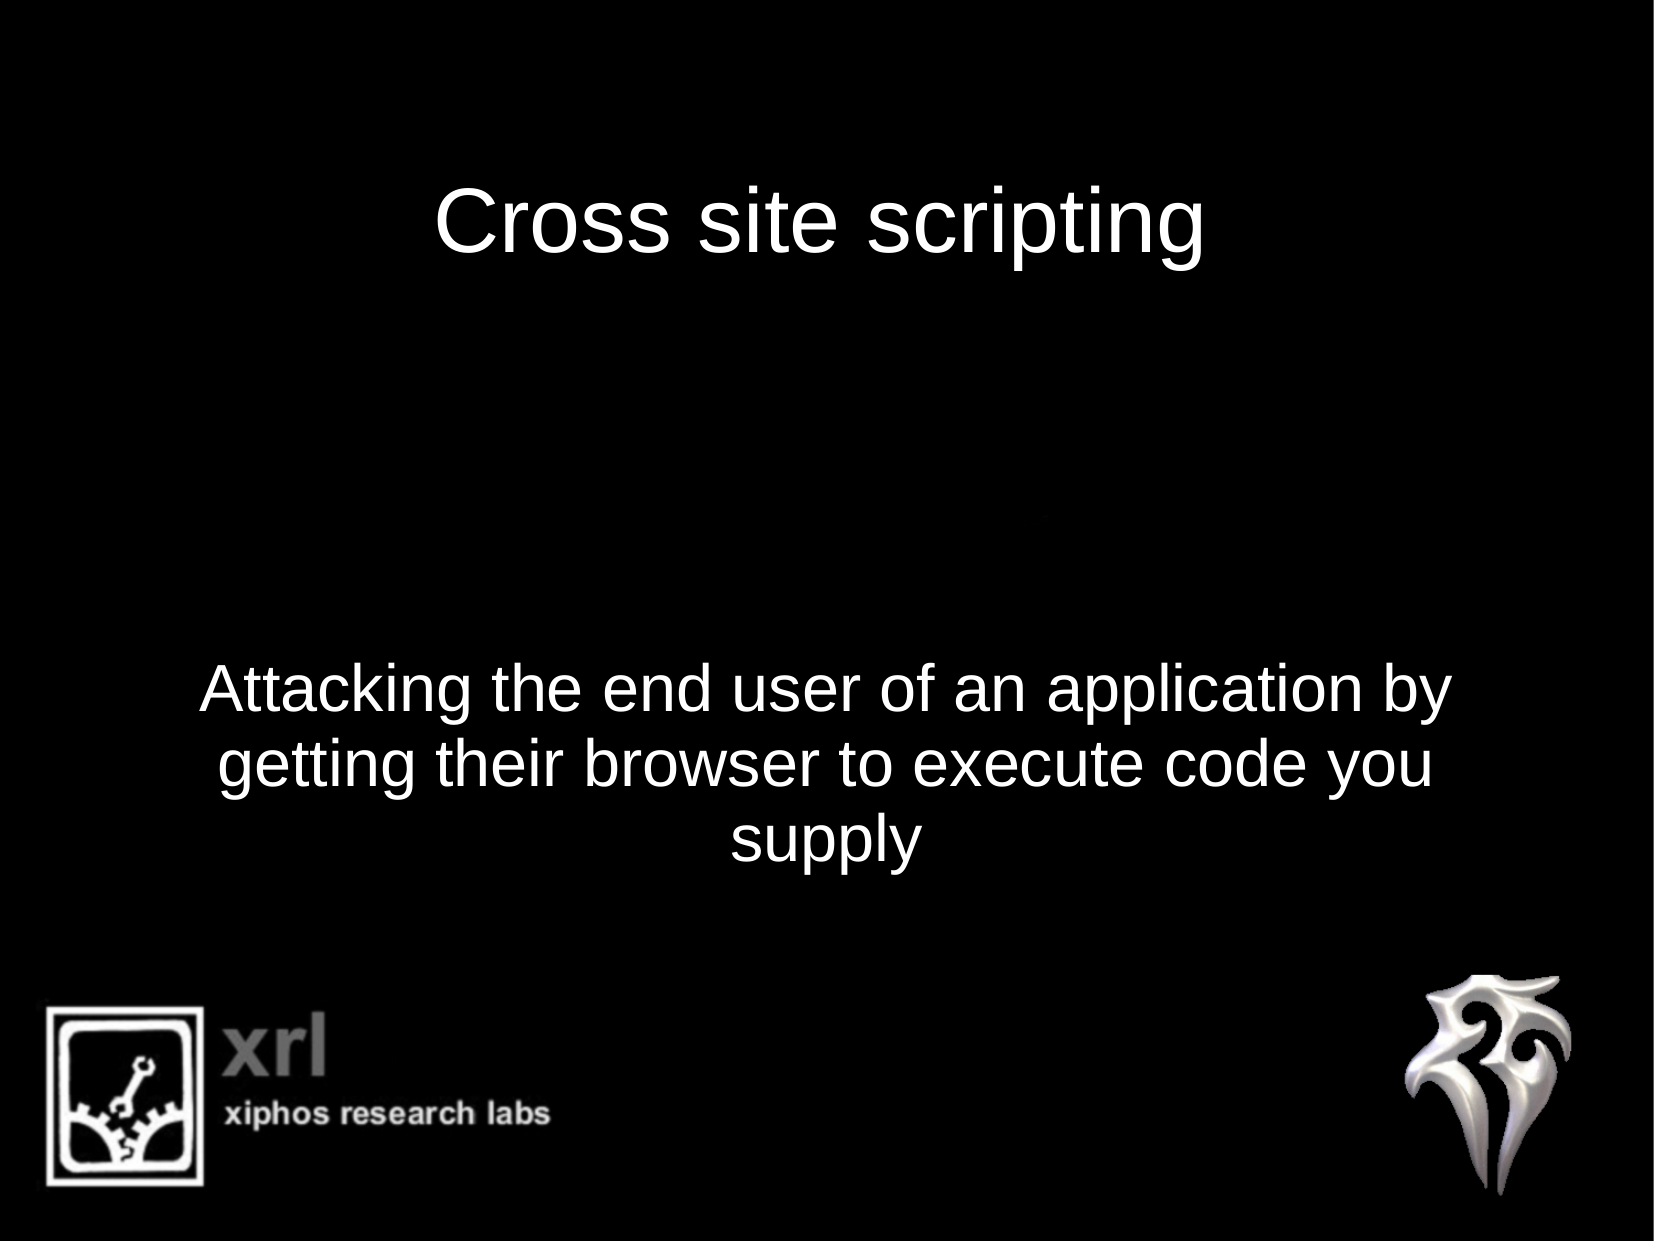

# Cross site scripting
Attacking the end user of an application by getting their browser to execute code you supply